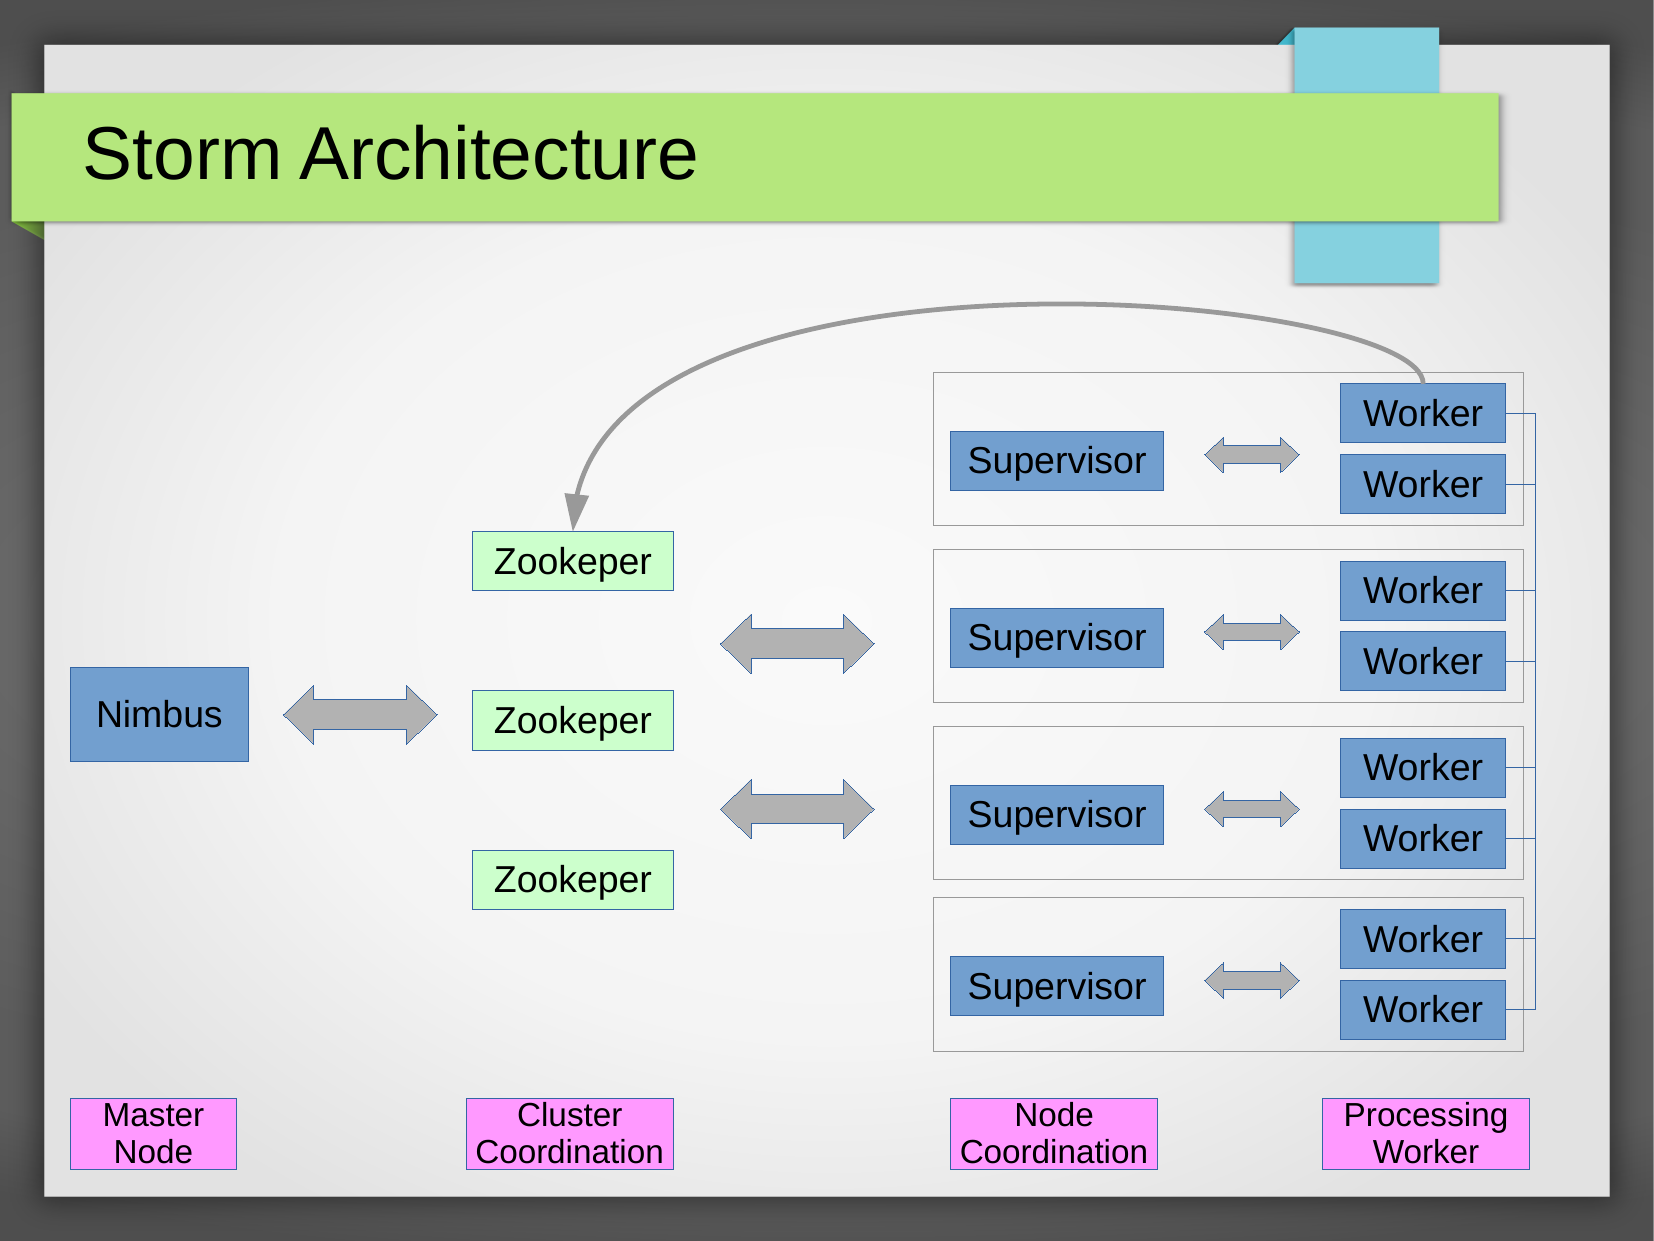

# Storm Architecture
Worker
Supervisor
Worker
Zookeper
Worker
Supervisor
Worker
Nimbus
Zookeper
Worker
Supervisor
Worker
Zookeper
Worker
Supervisor
Worker
Master
Node
Cluster
Coordination
Node
Coordination
Processing
Worker